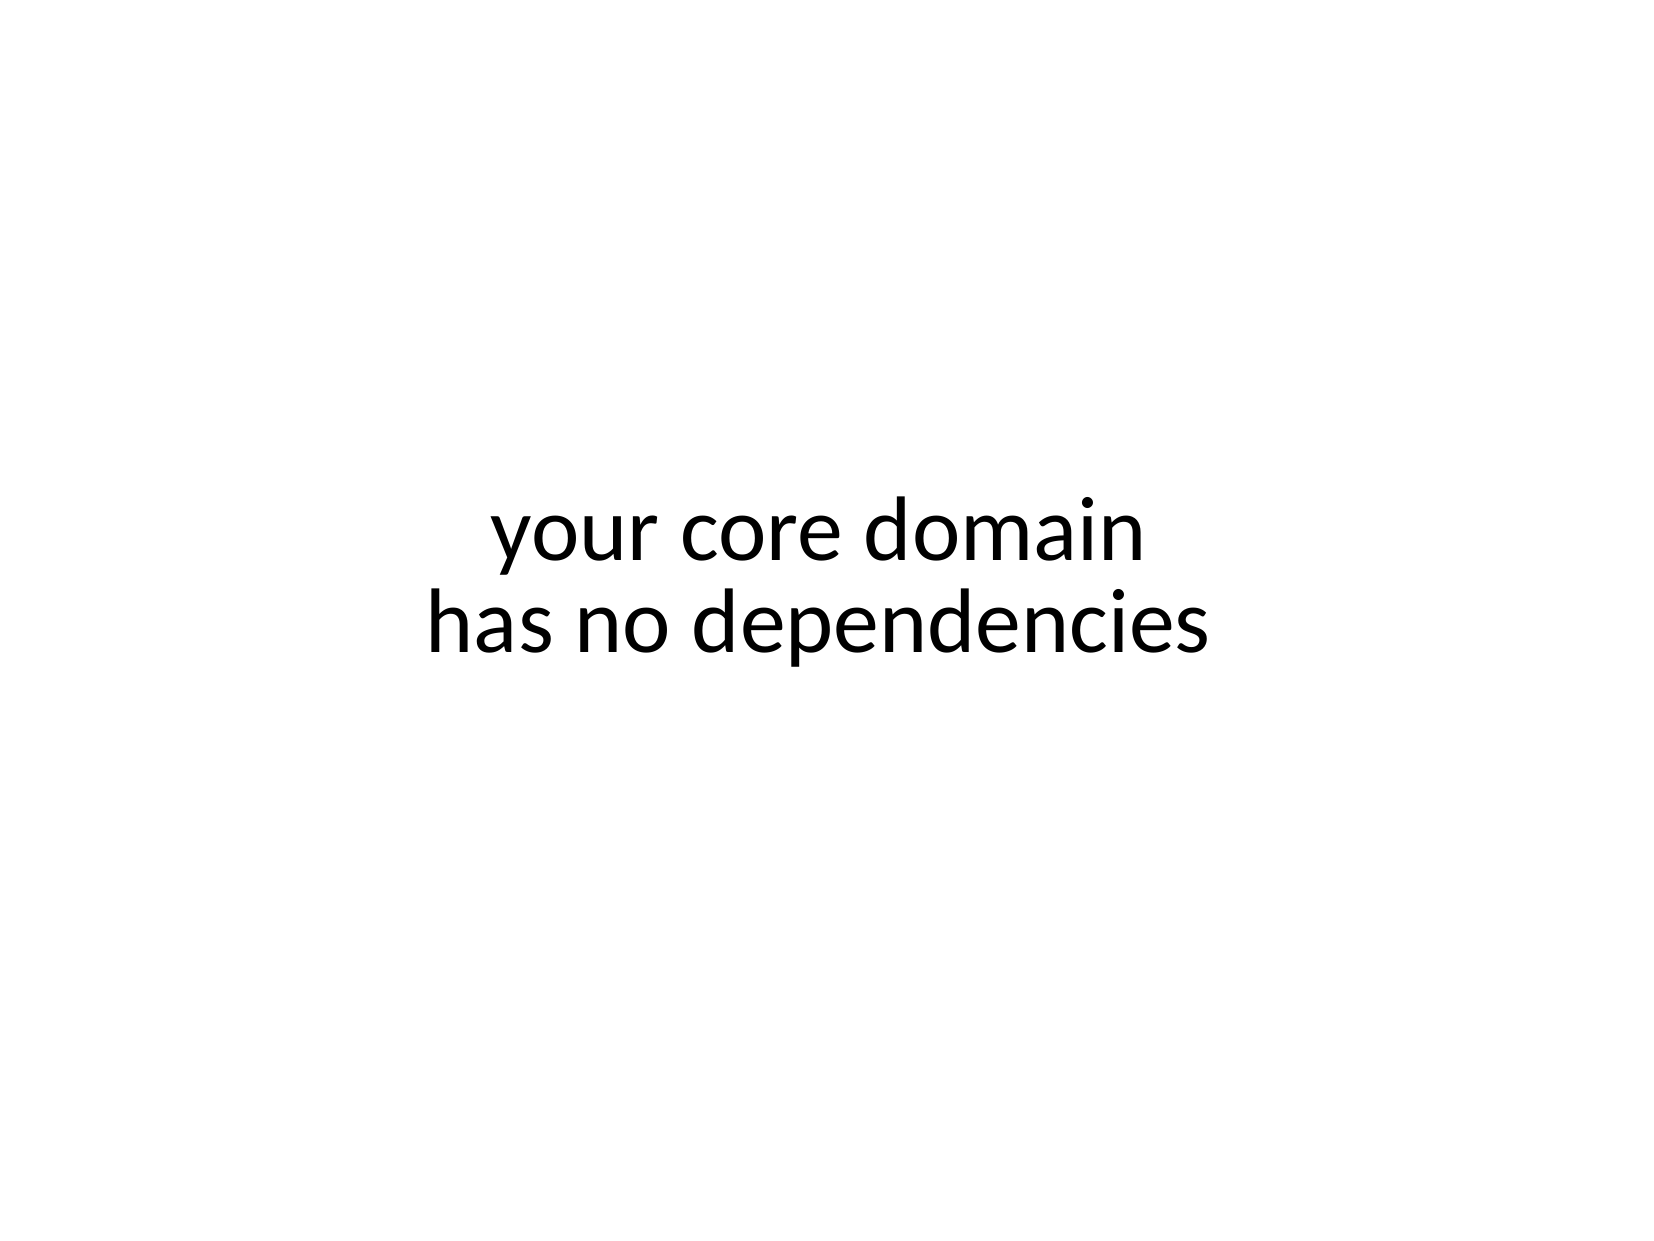

# your core domain has no dependencies